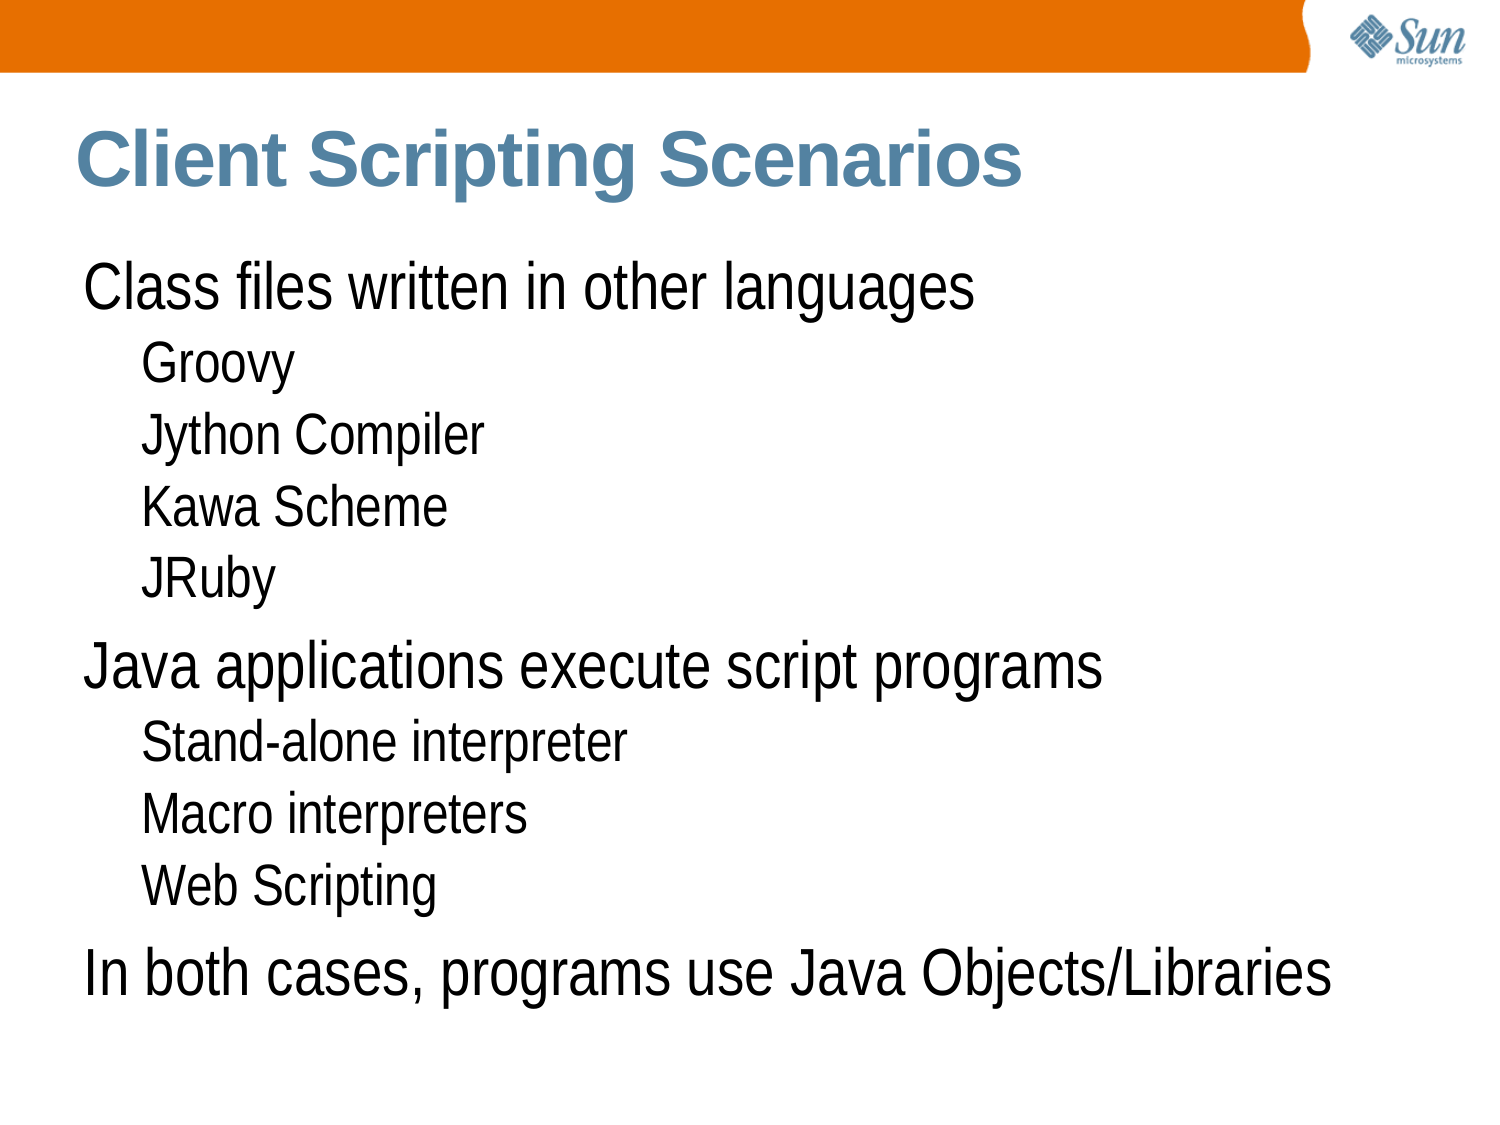

# Client Scripting Scenarios
Class files written in other languages
Groovy
Jython Compiler
Kawa Scheme
JRuby
Java applications execute script programs
Stand-alone interpreter
Macro interpreters
Web Scripting
In both cases, programs use Java Objects/Libraries